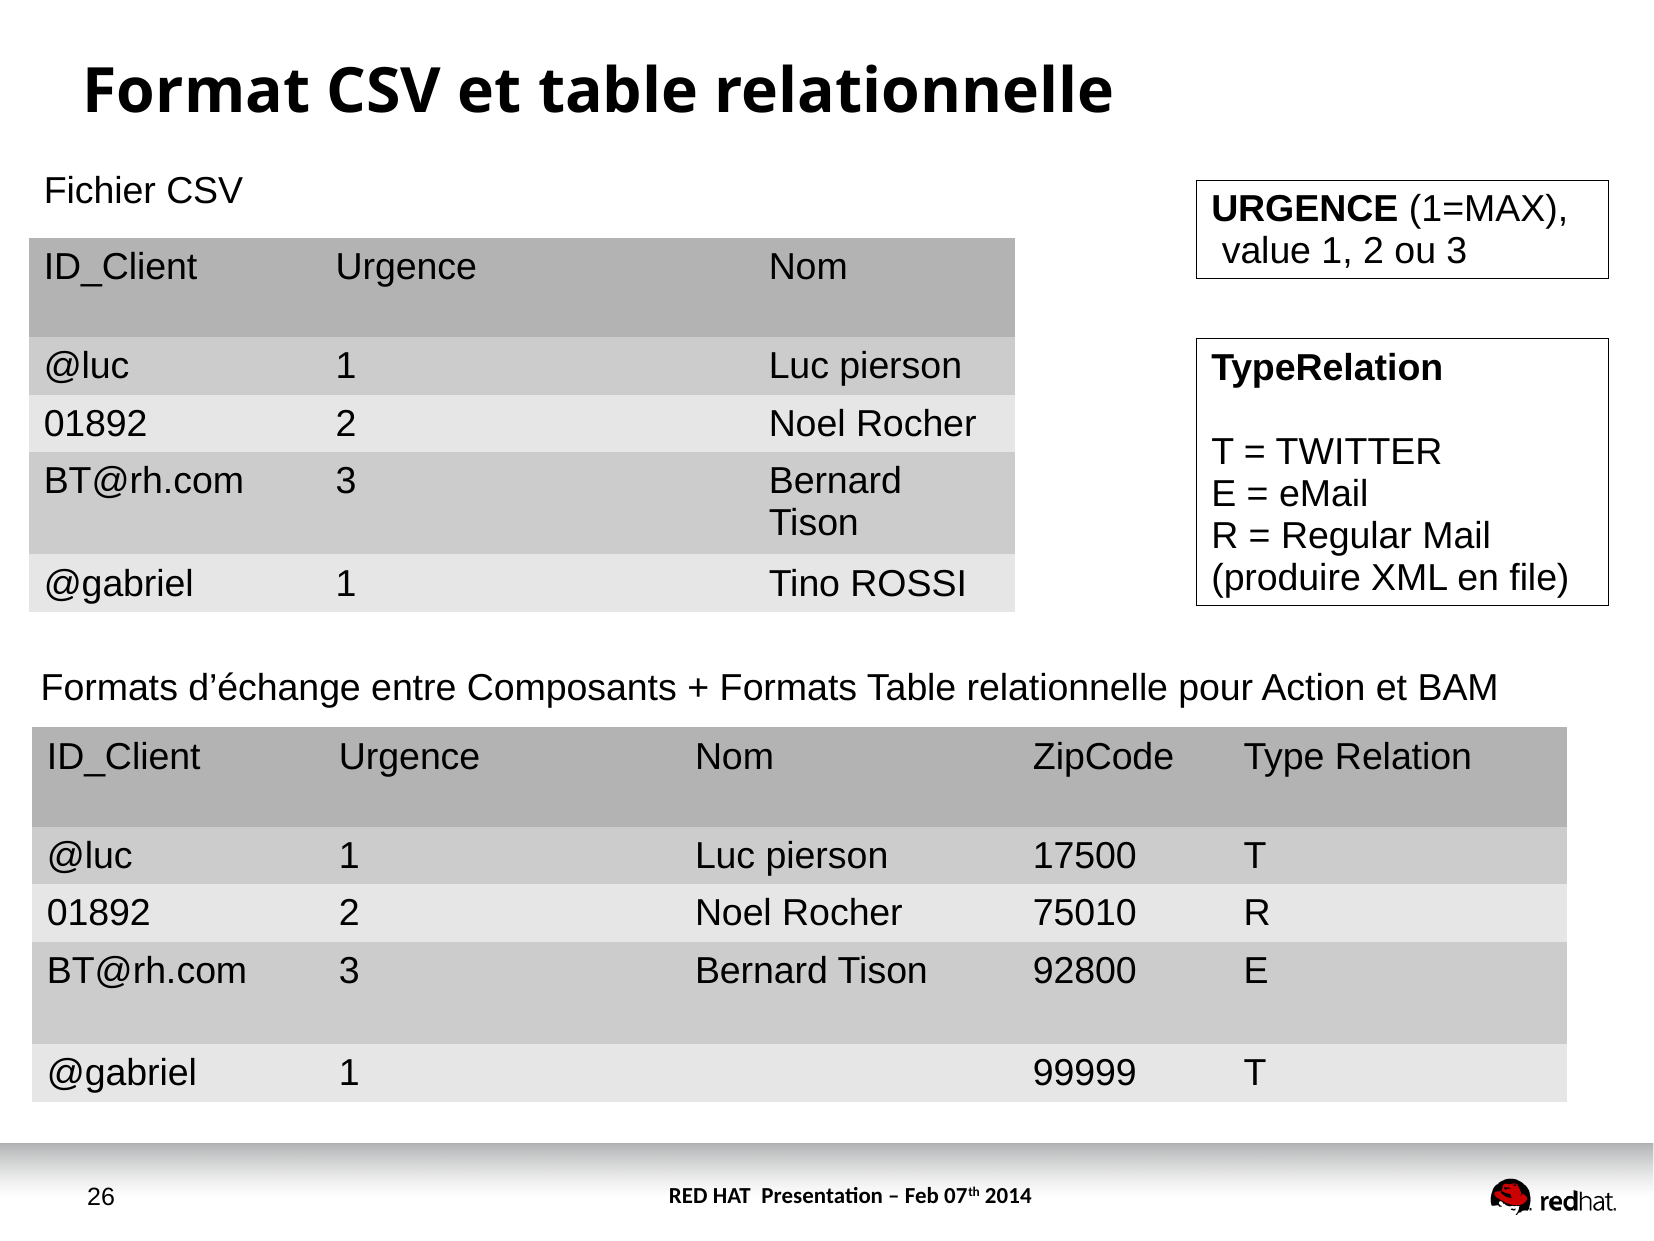

# Format CSV et table relationnelle
Fichier CSV
URGENCE (1=MAX),
 value 1, 2 ou 3
| ID\_Client | Urgence | Nom |
| --- | --- | --- |
| @luc | 1 | Luc pierson |
| 01892 | 2 | Noel Rocher |
| BT@rh.com | 3 | Bernard Tison |
| @gabriel | 1 | Tino ROSSI |
TypeRelation
T = TWITTER
E = eMail
R = Regular Mail (produire XML en file)
Formats d’échange entre Composants + Formats Table relationnelle pour Action et BAM
| ID\_Client | Urgence | Nom | ZipCode | Type Relation |
| --- | --- | --- | --- | --- |
| @luc | 1 | Luc pierson | 17500 | T |
| 01892 | 2 | Noel Rocher | 75010 | R |
| BT@rh.com | 3 | Bernard Tison | 92800 | E |
| @gabriel | 1 | | 99999 | T |